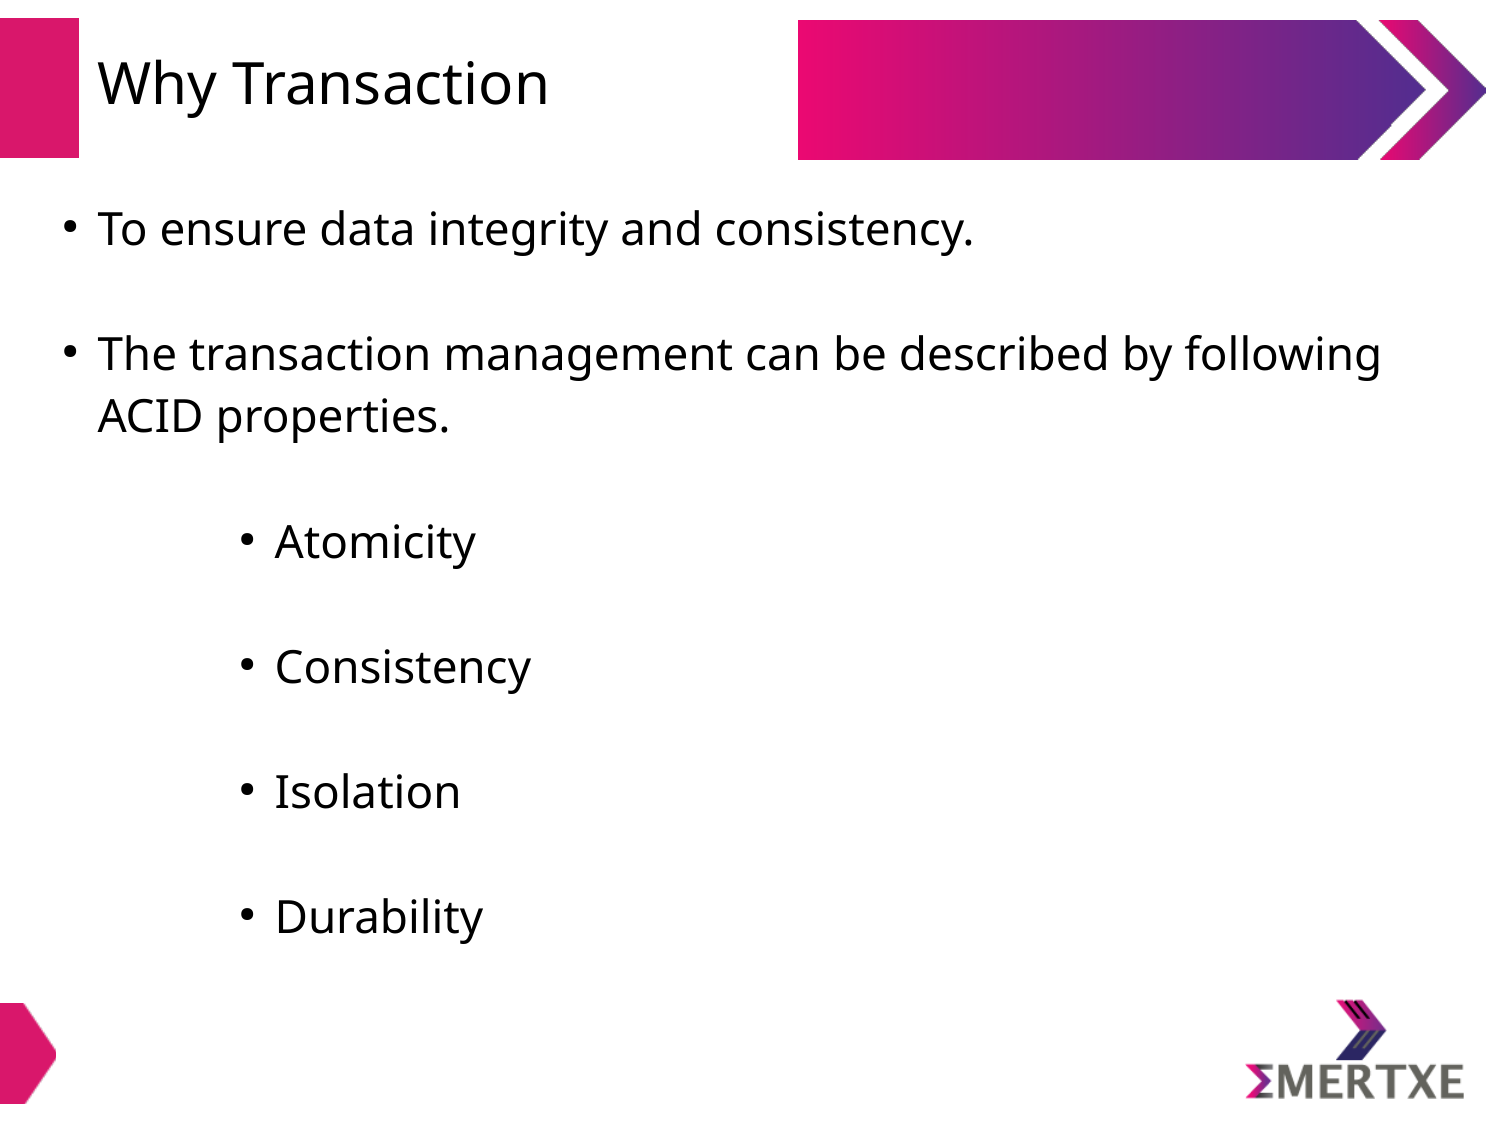

Why Transaction
To ensure data integrity and consistency.
The transaction management can be described by following ACID properties.
Atomicity
Consistency
Isolation
Durability